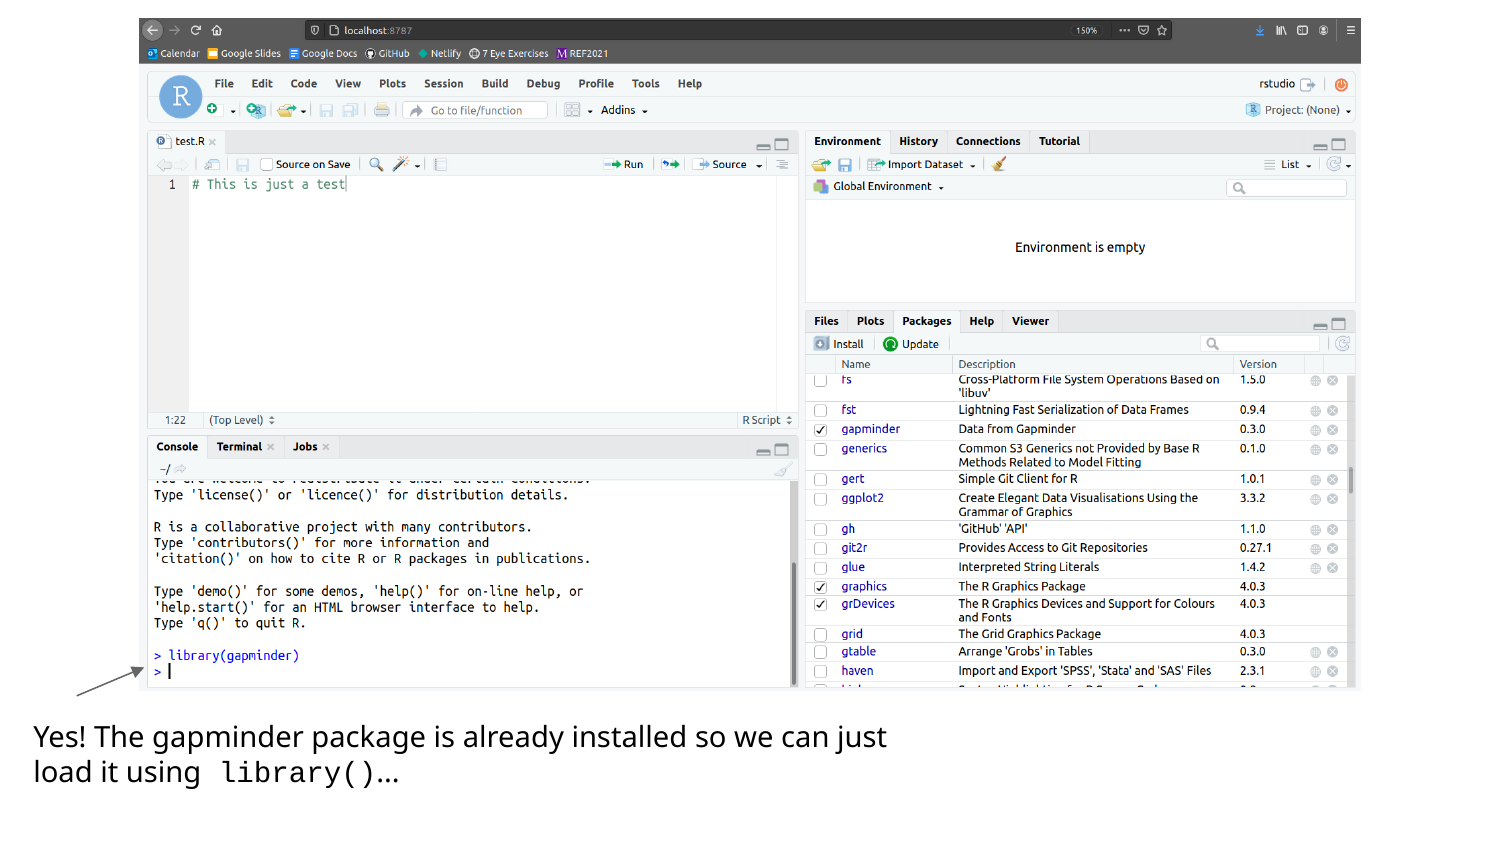

Yes! The gapminder package is already installed so we can just load it using library()...